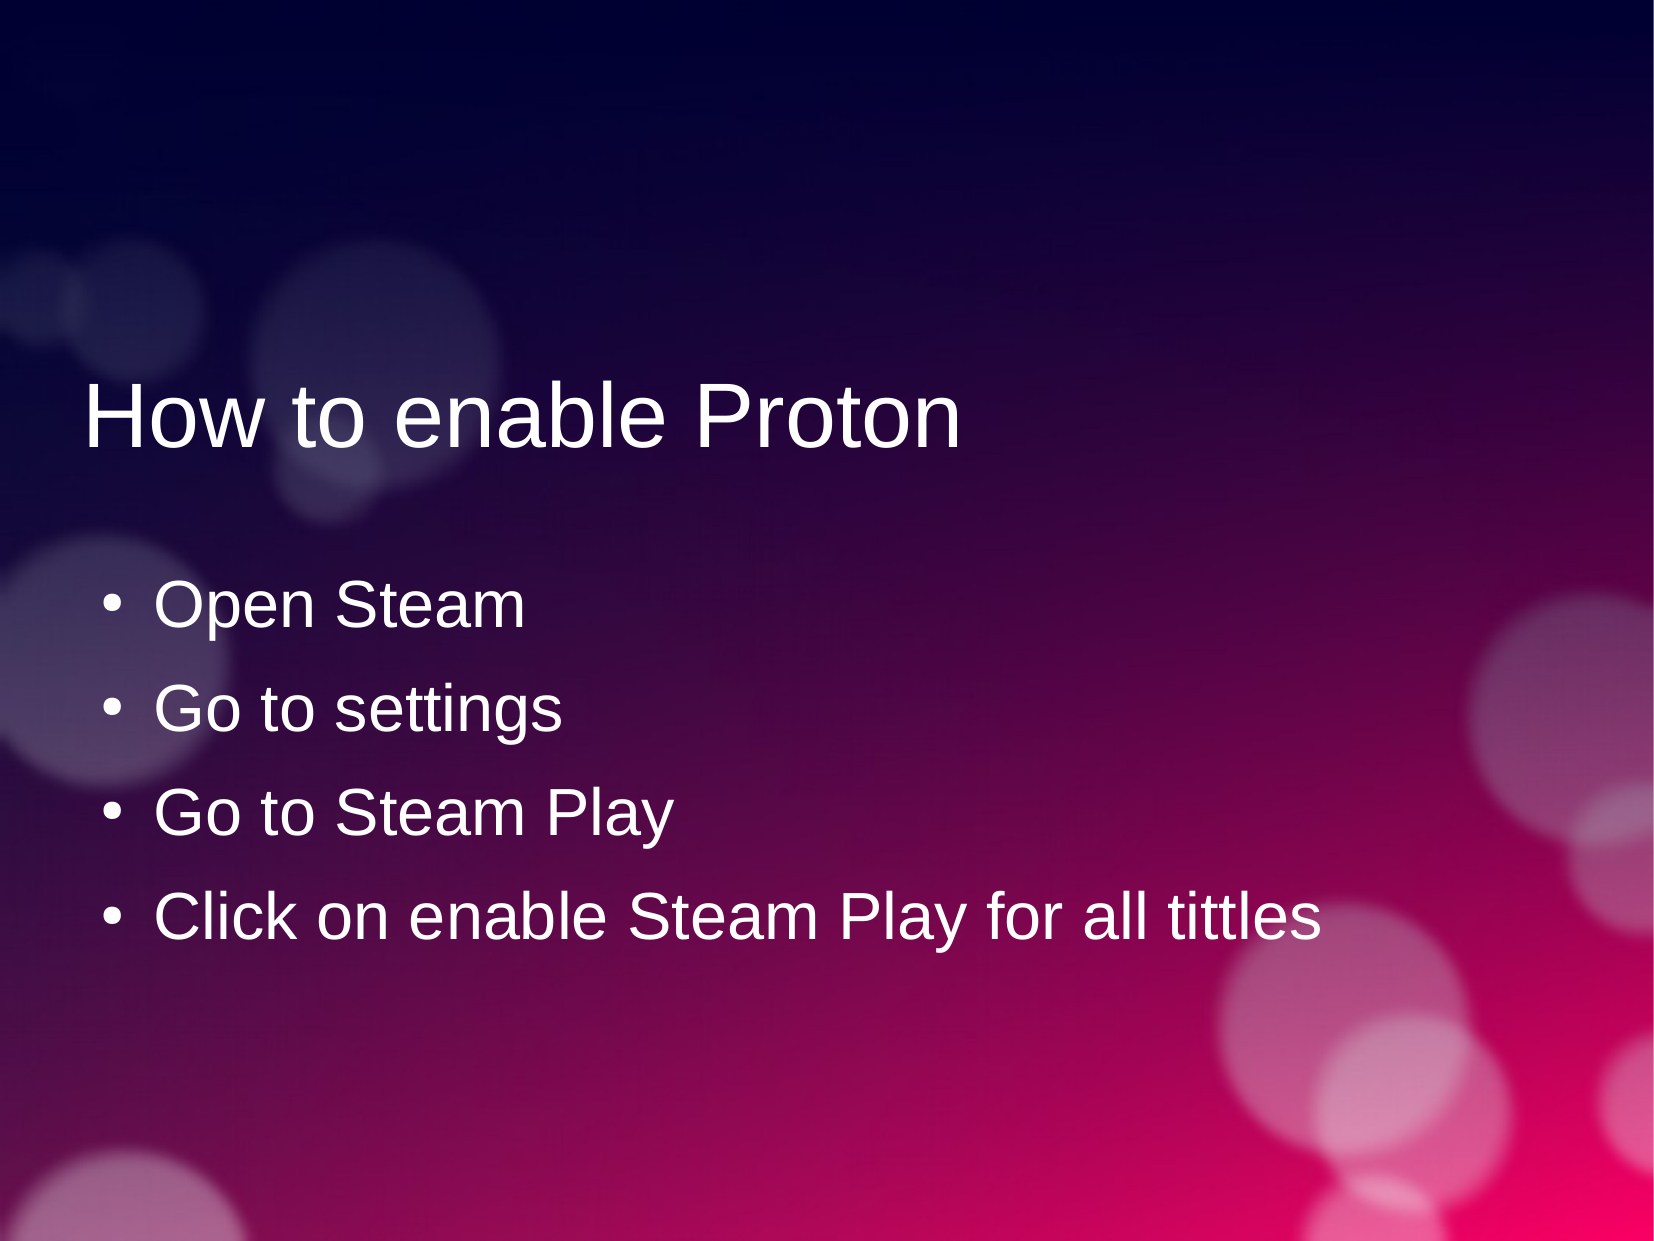

# How to enable Proton
Open Steam
Go to settings
Go to Steam Play
Click on enable Steam Play for all tittles